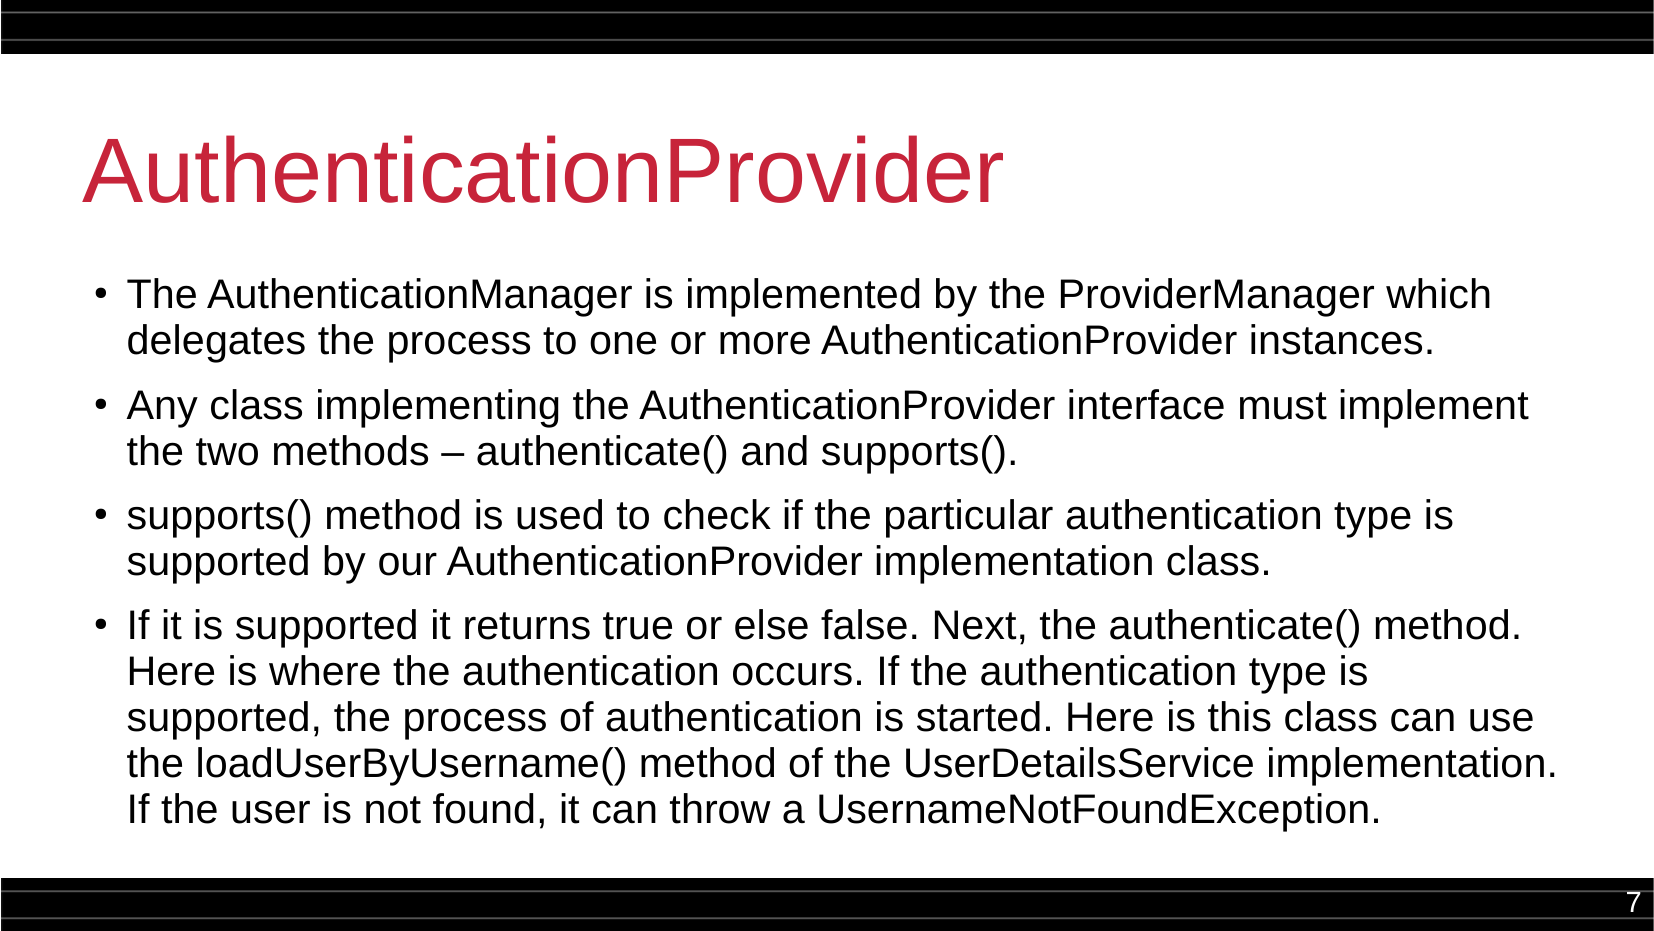

# AuthenticationProvider
The AuthenticationManager is implemented by the ProviderManager which delegates the process to one or more AuthenticationProvider instances.
Any class implementing the AuthenticationProvider interface must implement the two methods – authenticate() and supports().
supports() method is used to check if the particular authentication type is supported by our AuthenticationProvider implementation class.
If it is supported it returns true or else false. Next, the authenticate() method. Here is where the authentication occurs. If the authentication type is supported, the process of authentication is started. Here is this class can use the loadUserByUsername() method of the UserDetailsService implementation. If the user is not found, it can throw a UsernameNotFoundException.